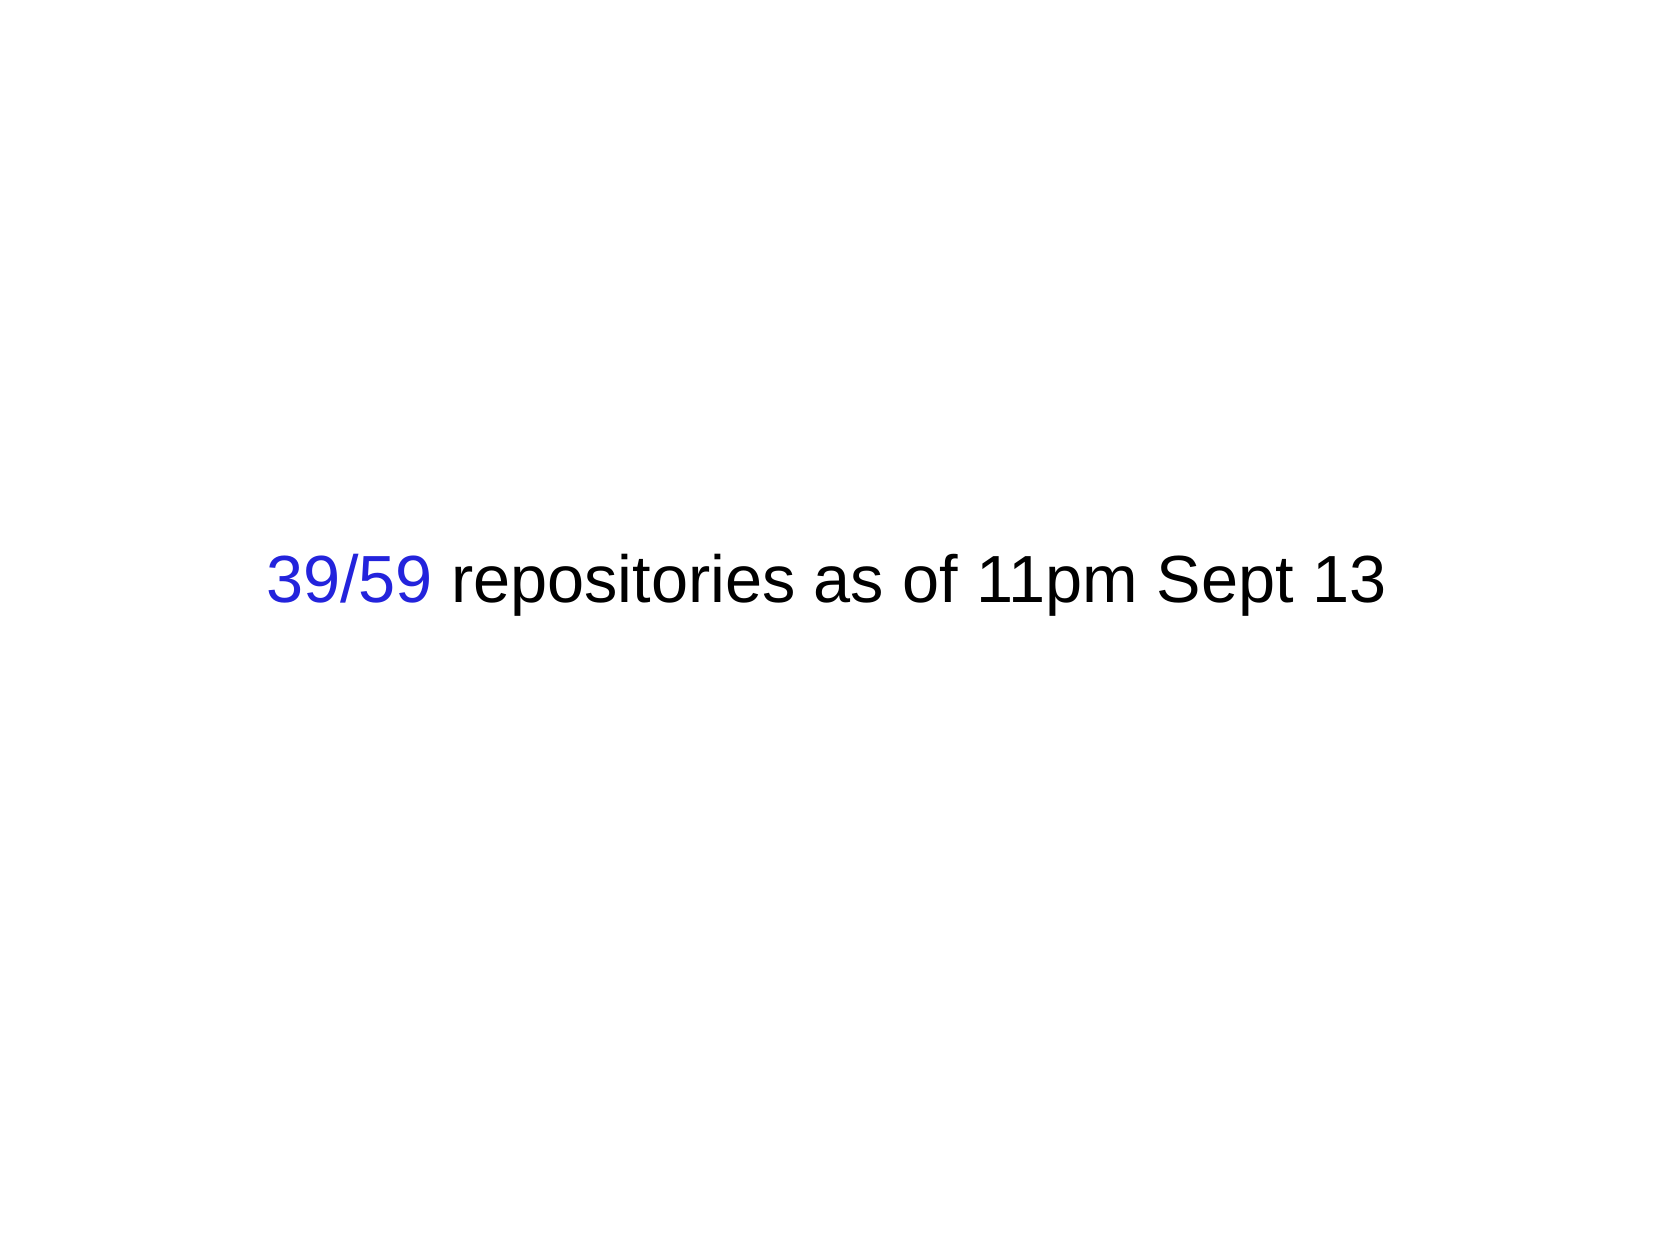

# 39/59 repositories as of 11pm Sept 13